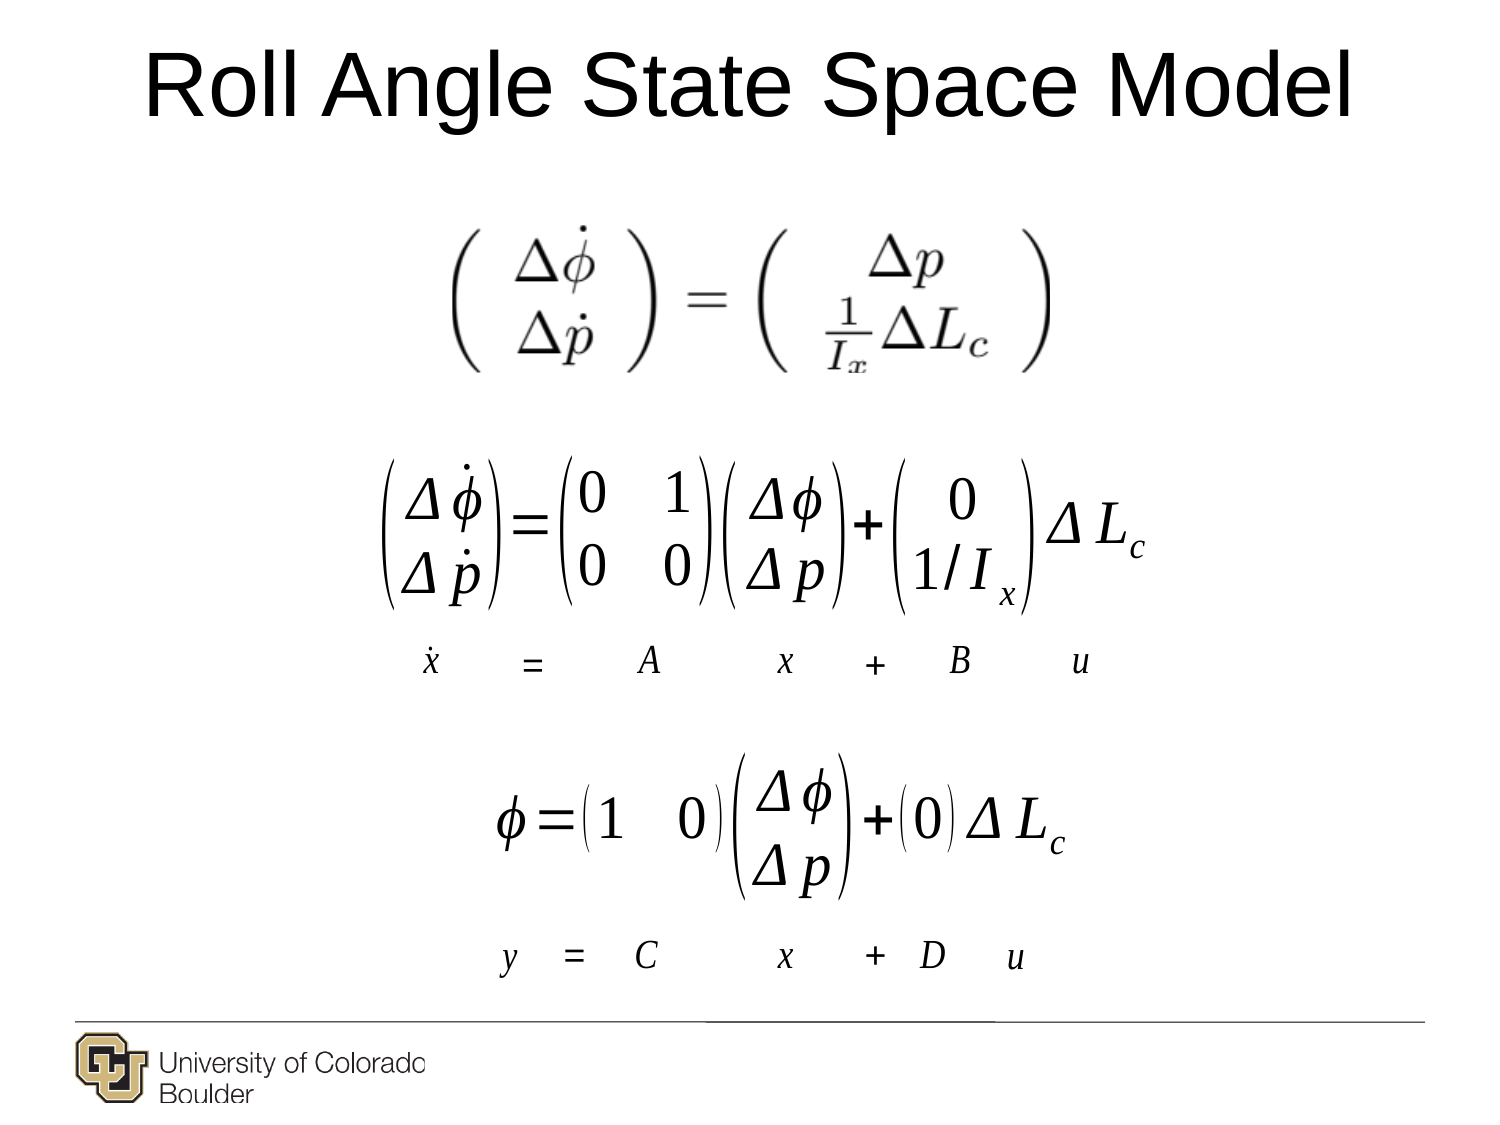

# Roll Angle State Space Model
=
+
=
+